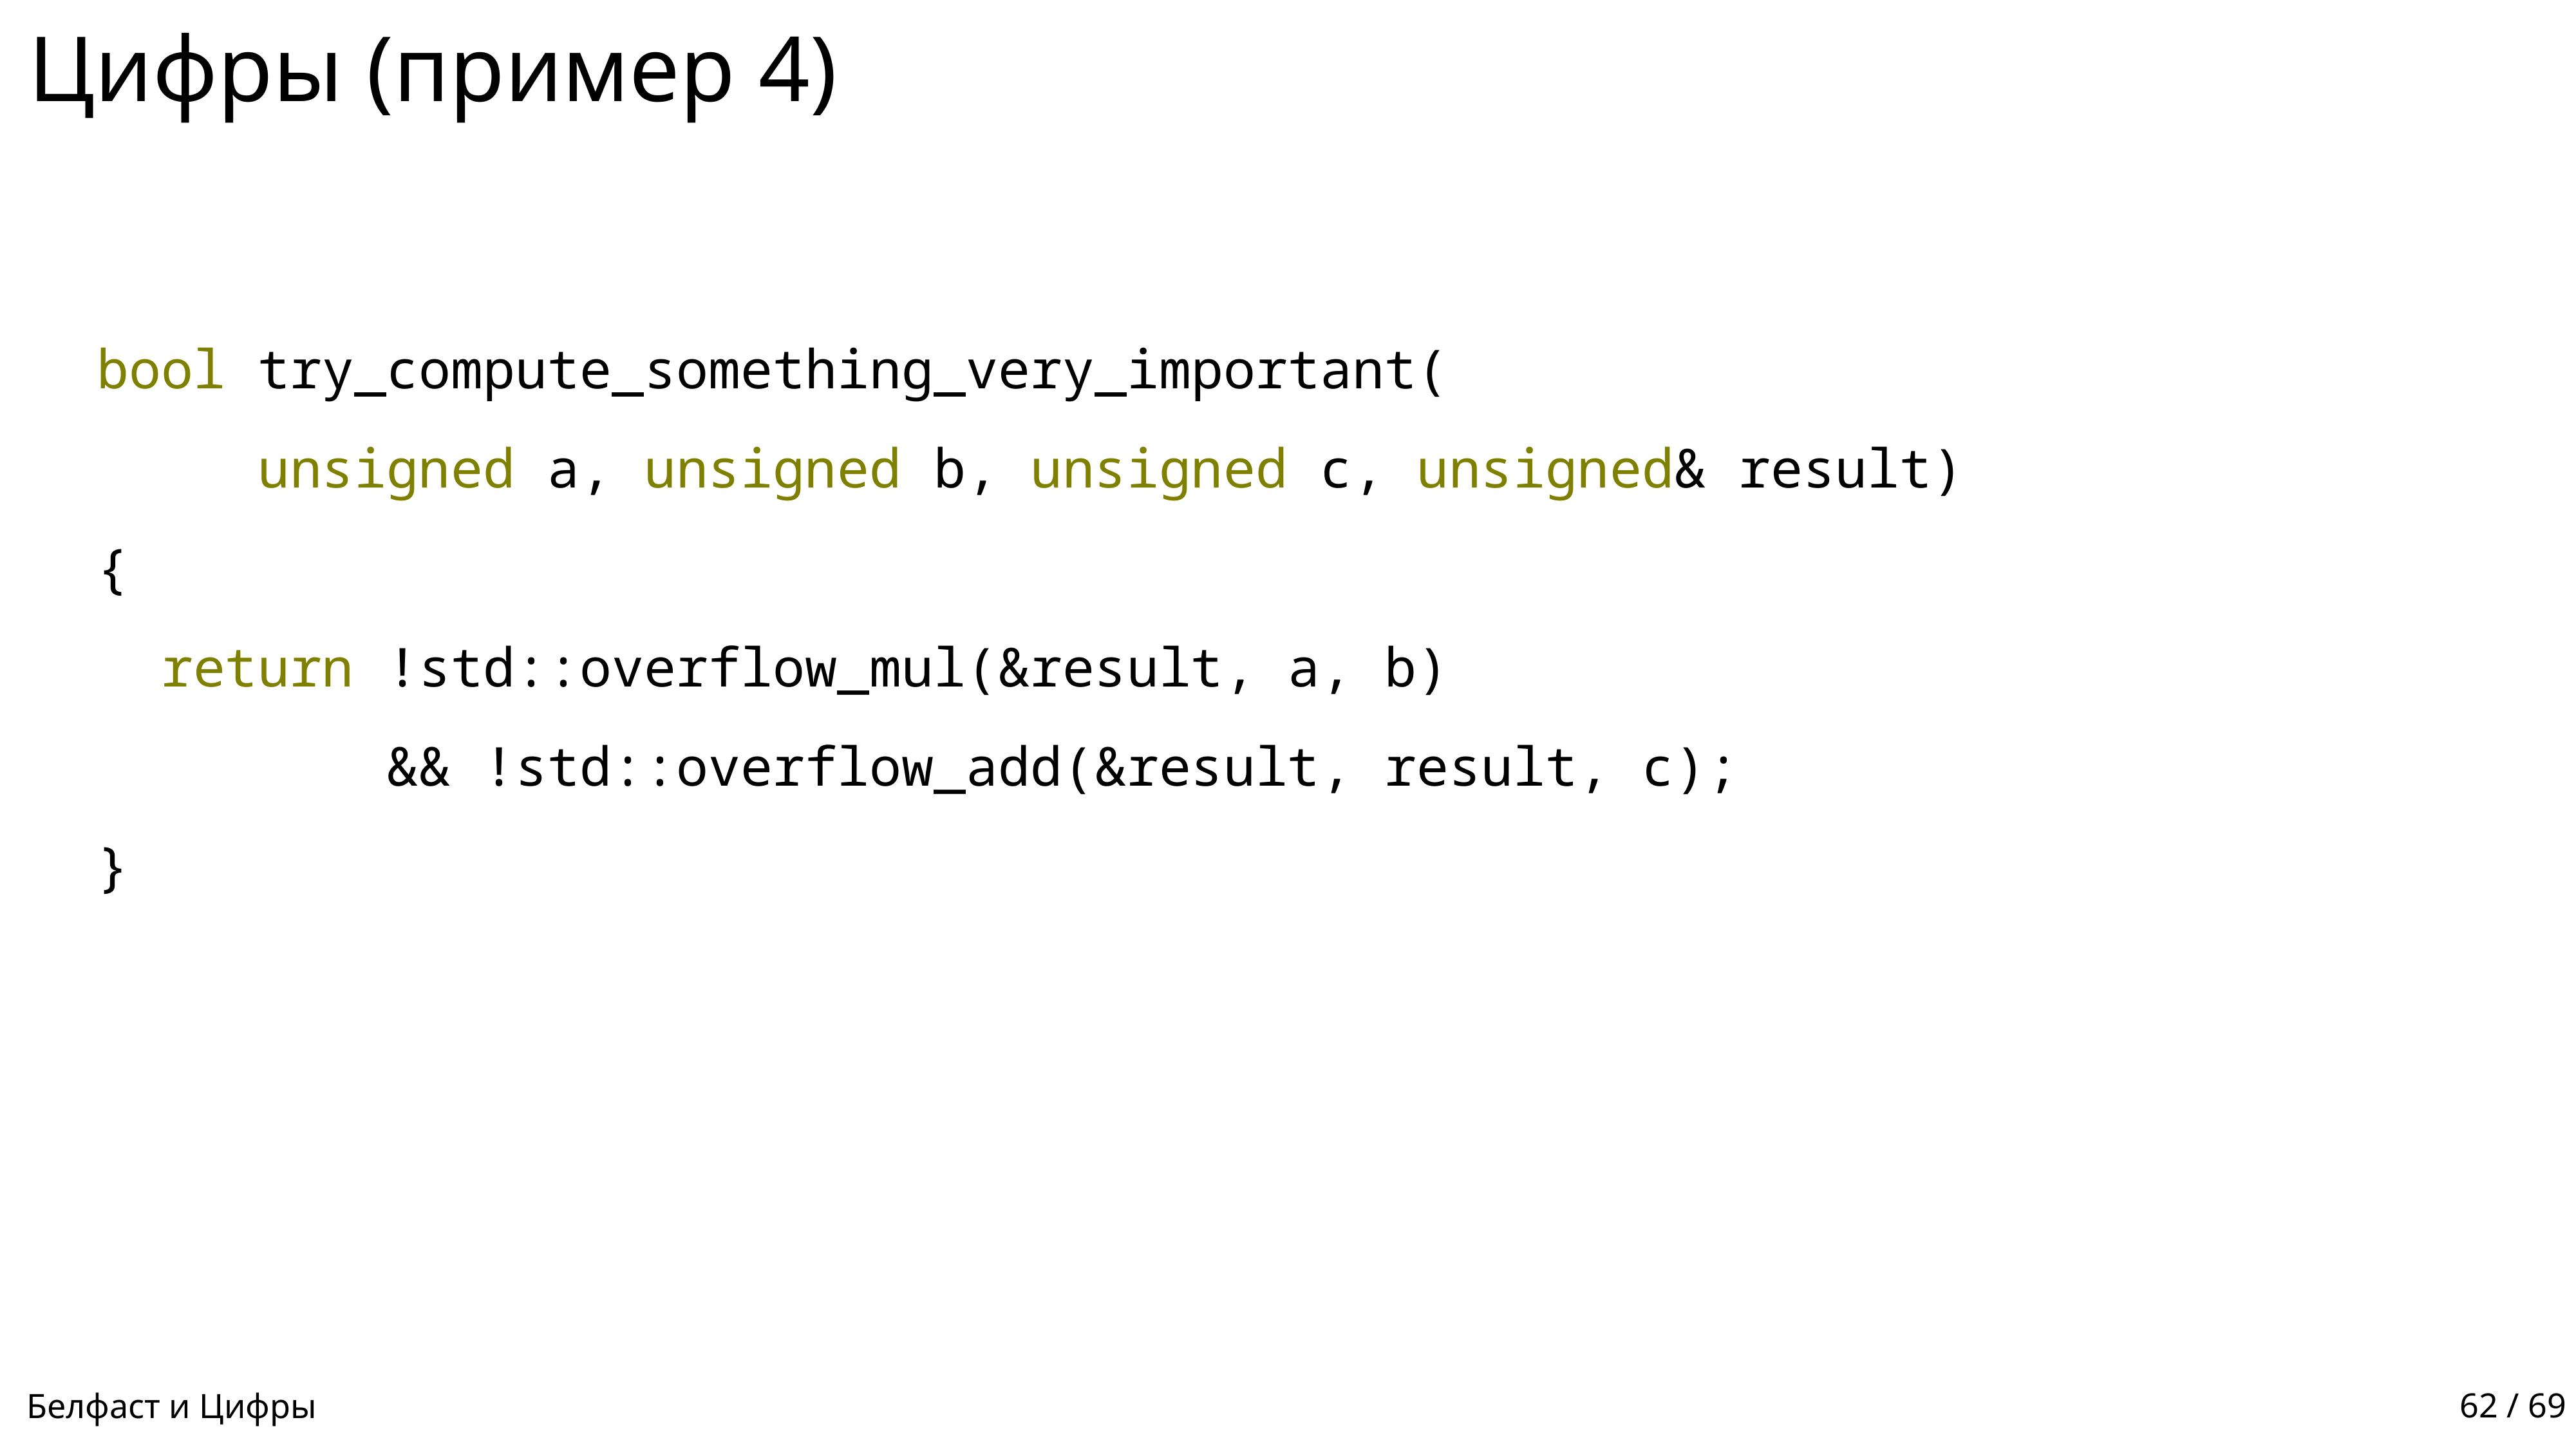

# Цифры (пример 4)
bool try_compute_something_very_important(
 unsigned a, unsigned b, unsigned c, unsigned& result)
{
 return !std::overflow_mul(&result, a, b)
 && !std::overflow_add(&result, result, c);
}
Белфаст и Цифры